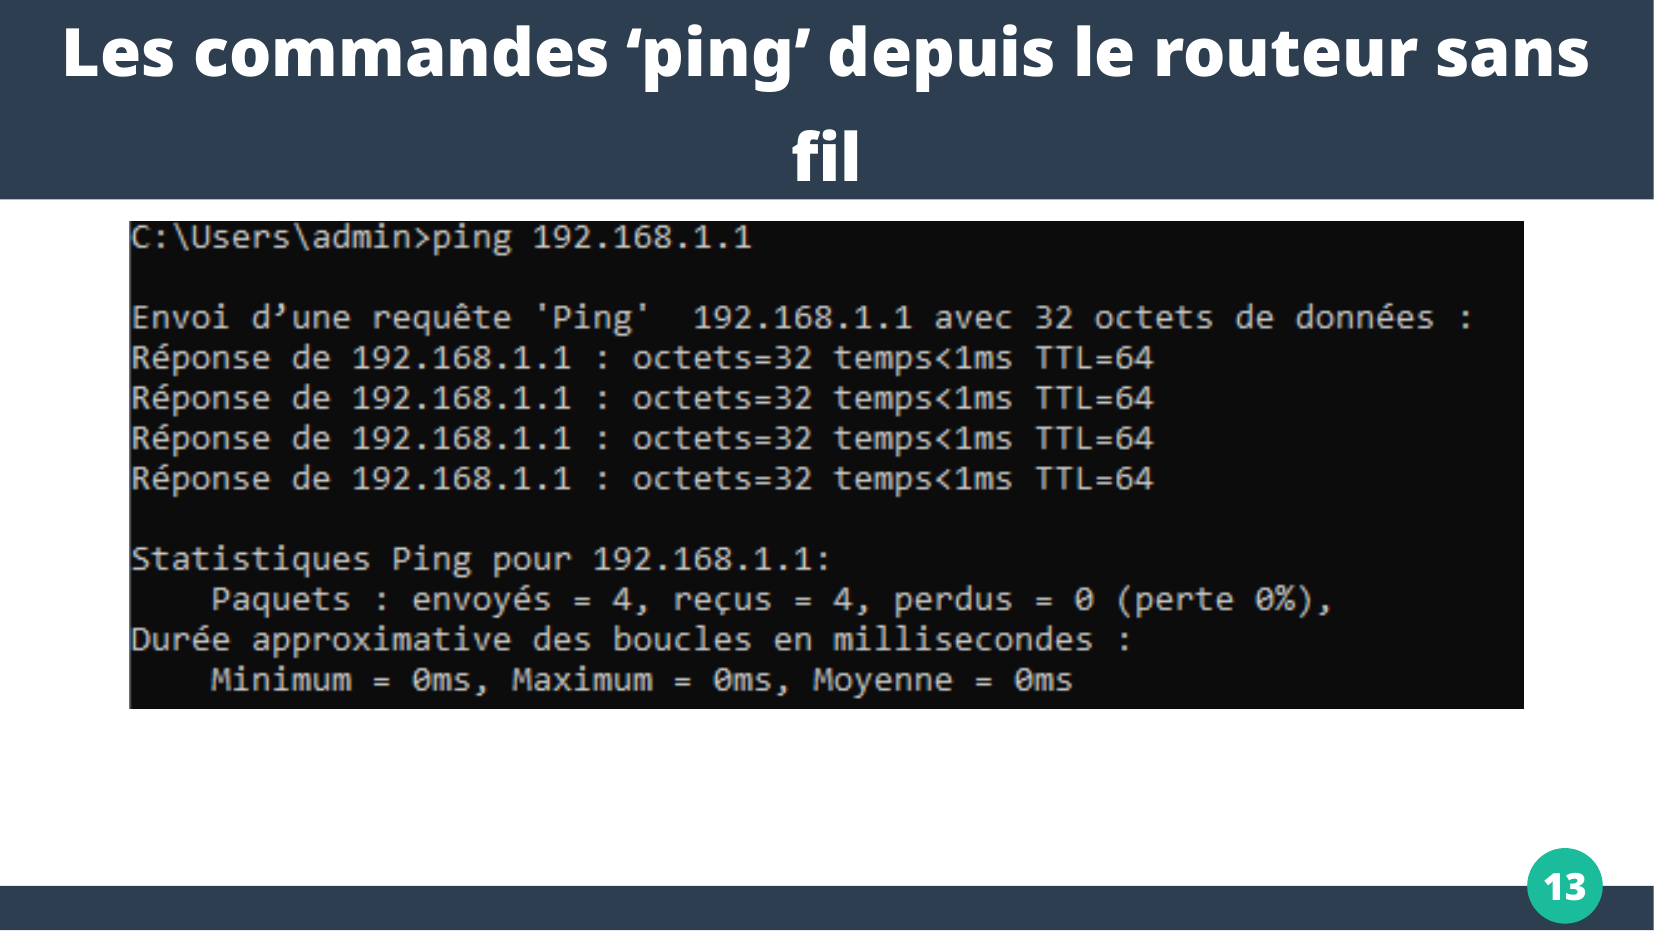

# Les commandes ‘ping’ depuis le routeur sans fil